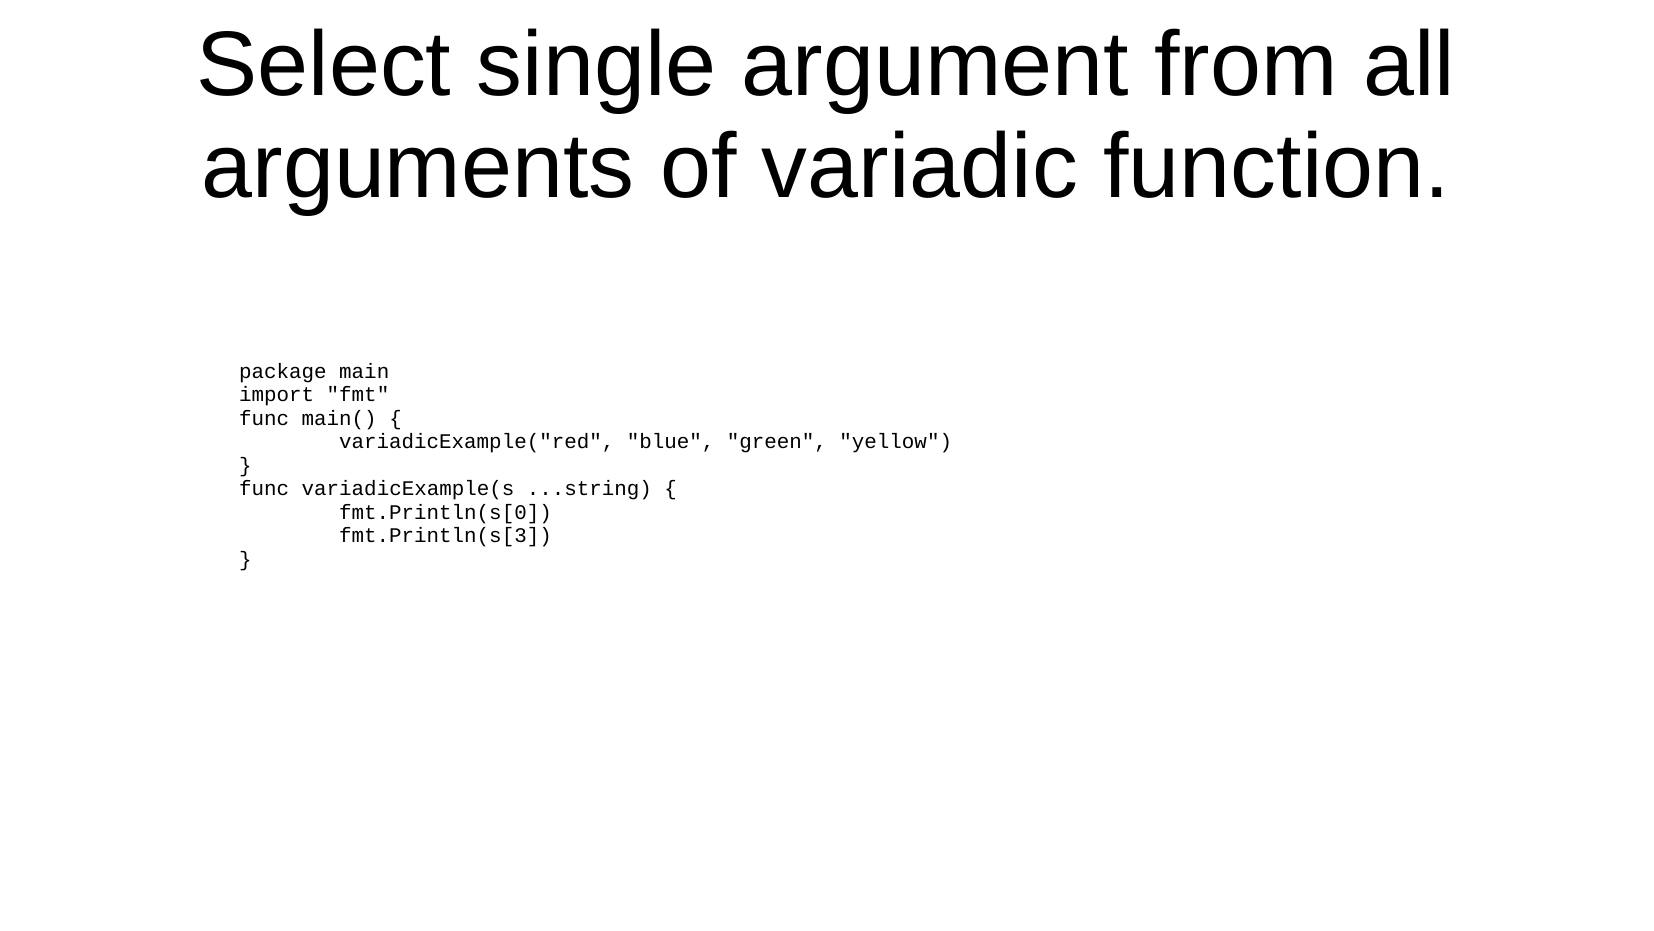

# Select single argument from all arguments of variadic function.
package main
import "fmt"
func main() {
 variadicExample("red", "blue", "green", "yellow")
}
func variadicExample(s ...string) {
 fmt.Println(s[0])
 fmt.Println(s[3])
}